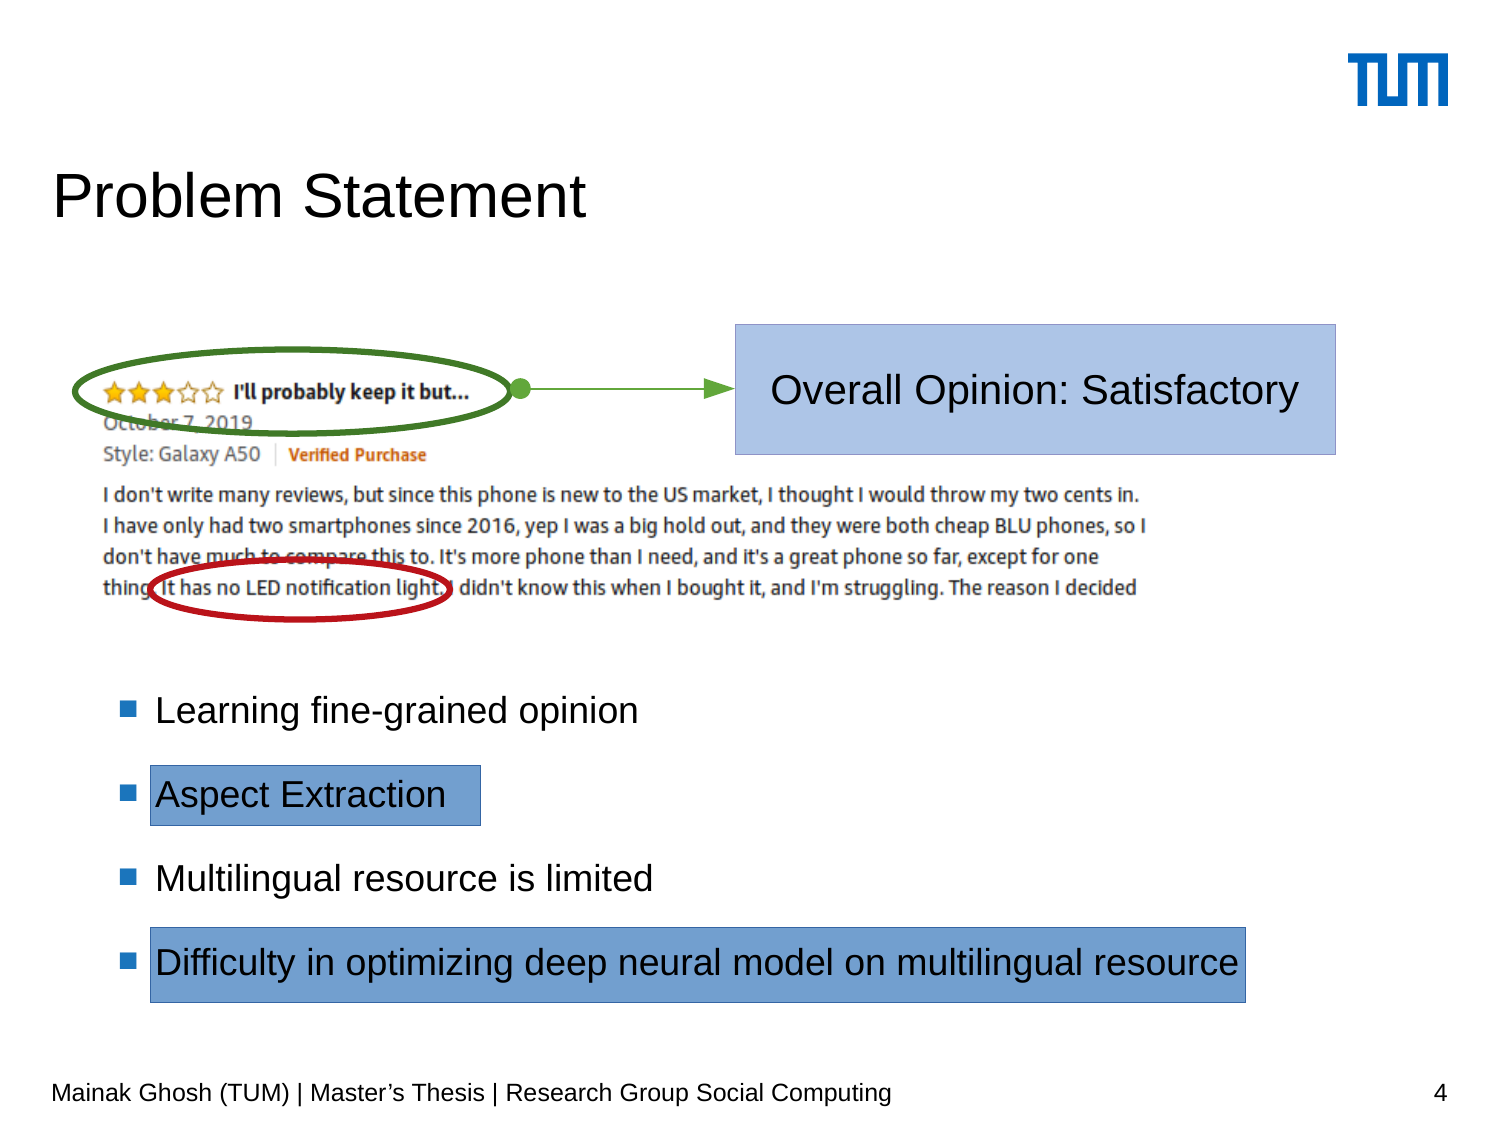

# Problem Statement
Overall Opinion: Satisfactory
Learning fine-grained opinion
Aspect Extraction
Multilingual resource is limited
Difficulty in optimizing deep neural model on multilingual resource
Mainak Ghosh (TUM) | Master’s Thesis | Research Group Social Computing